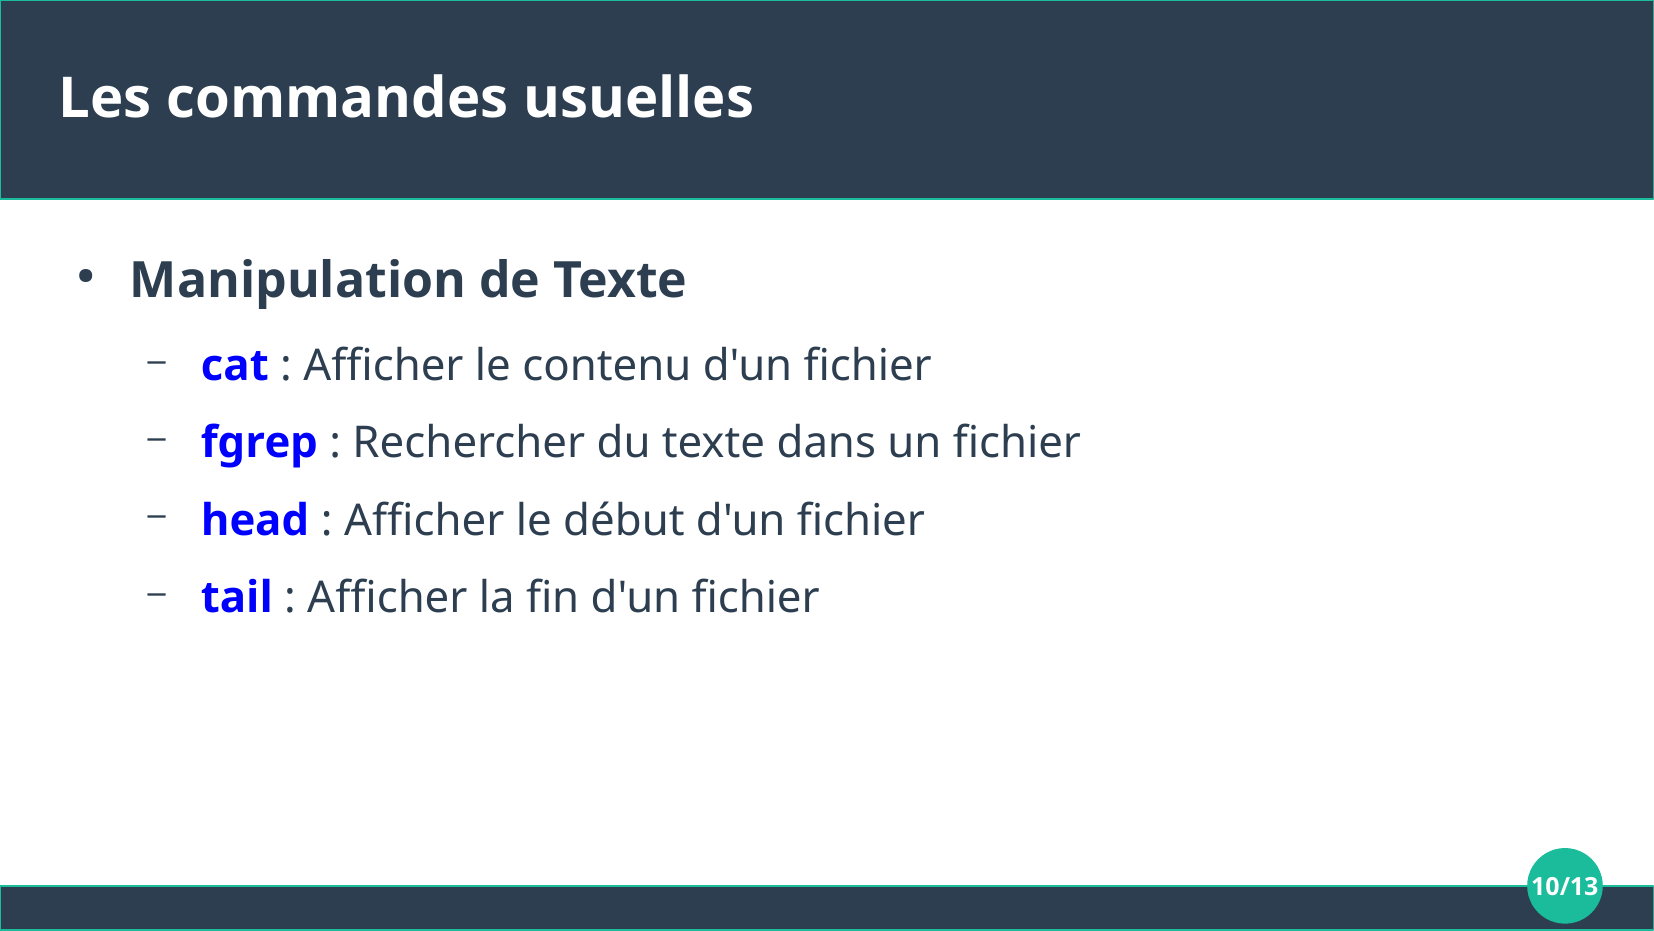

# Les commandes usuelles
Manipulation de Texte
cat : Afficher le contenu d'un fichier
fgrep : Rechercher du texte dans un fichier
head : Afficher le début d'un fichier
tail : Afficher la fin d'un fichier
10